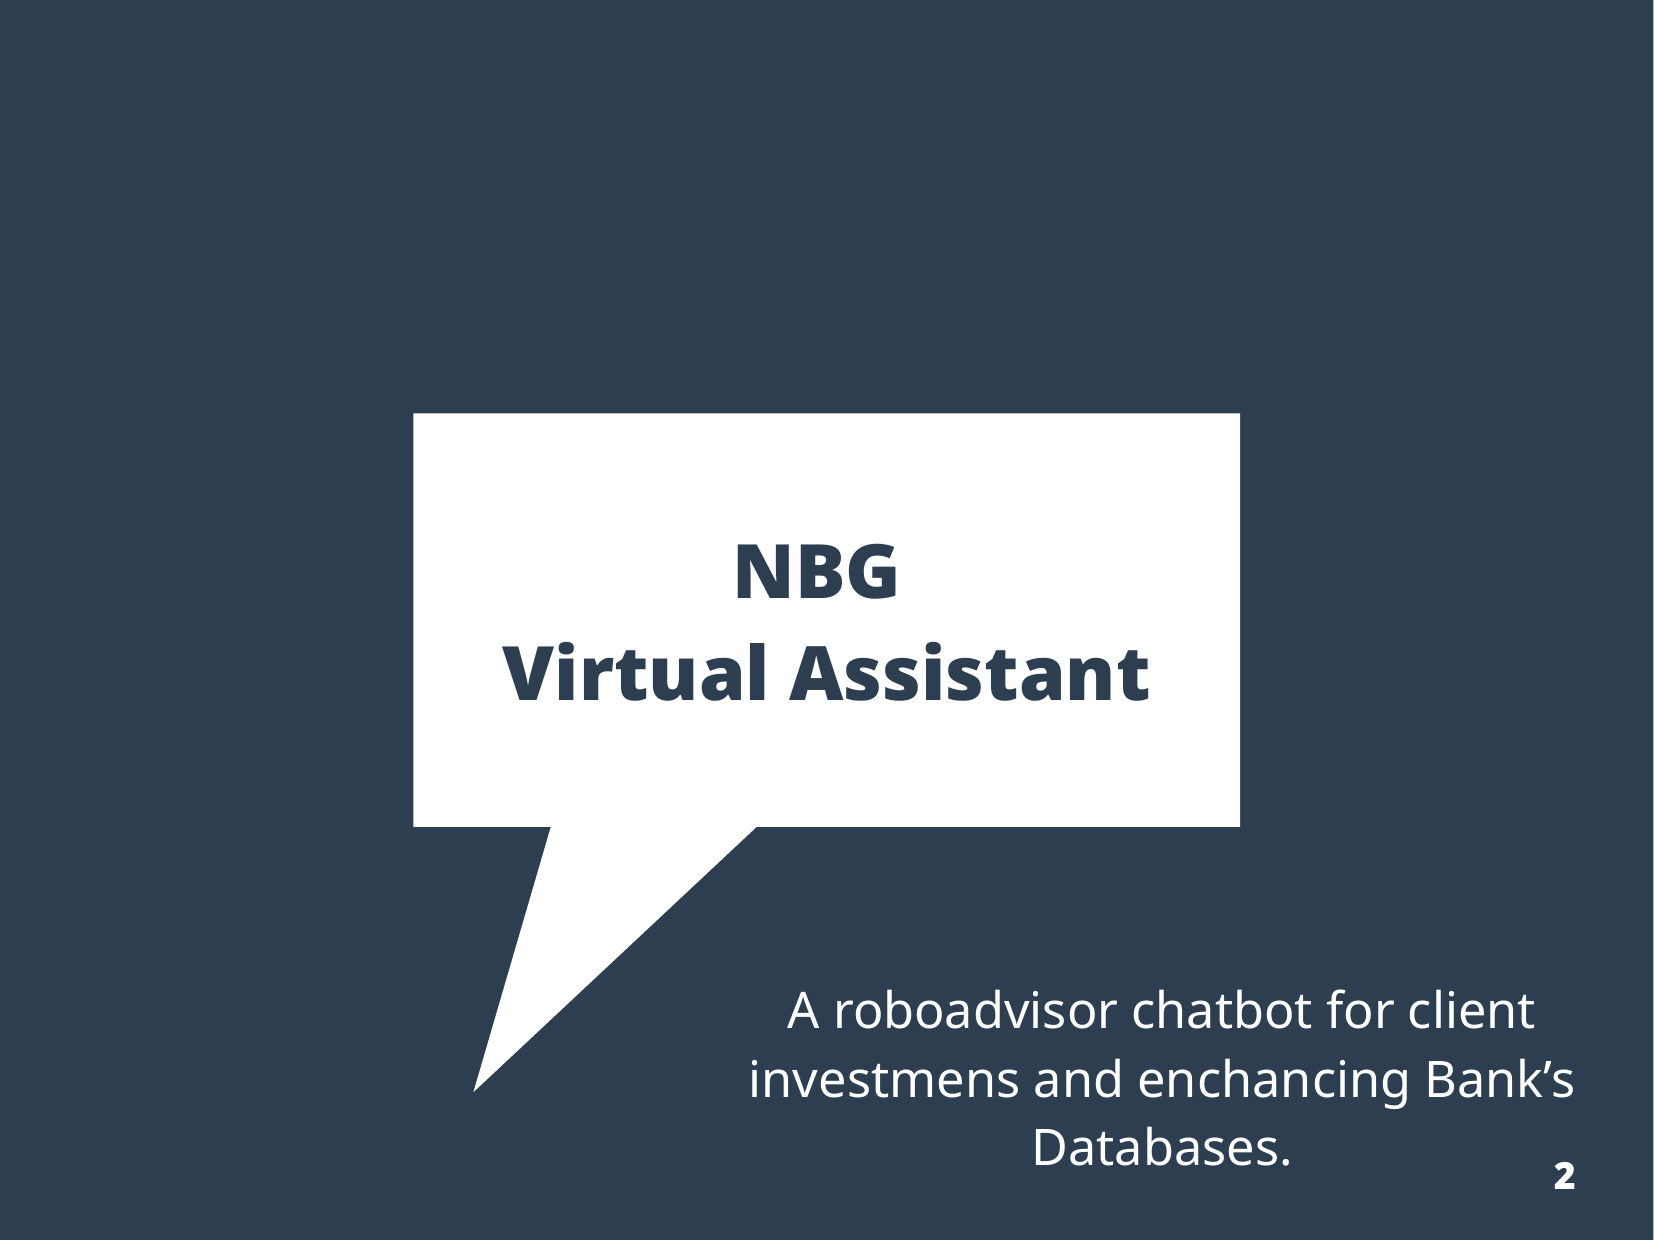

# NBG Virtual Assistant
A roboadvisor chatbot for client investmens and enchancing Bank’s Databases.
2